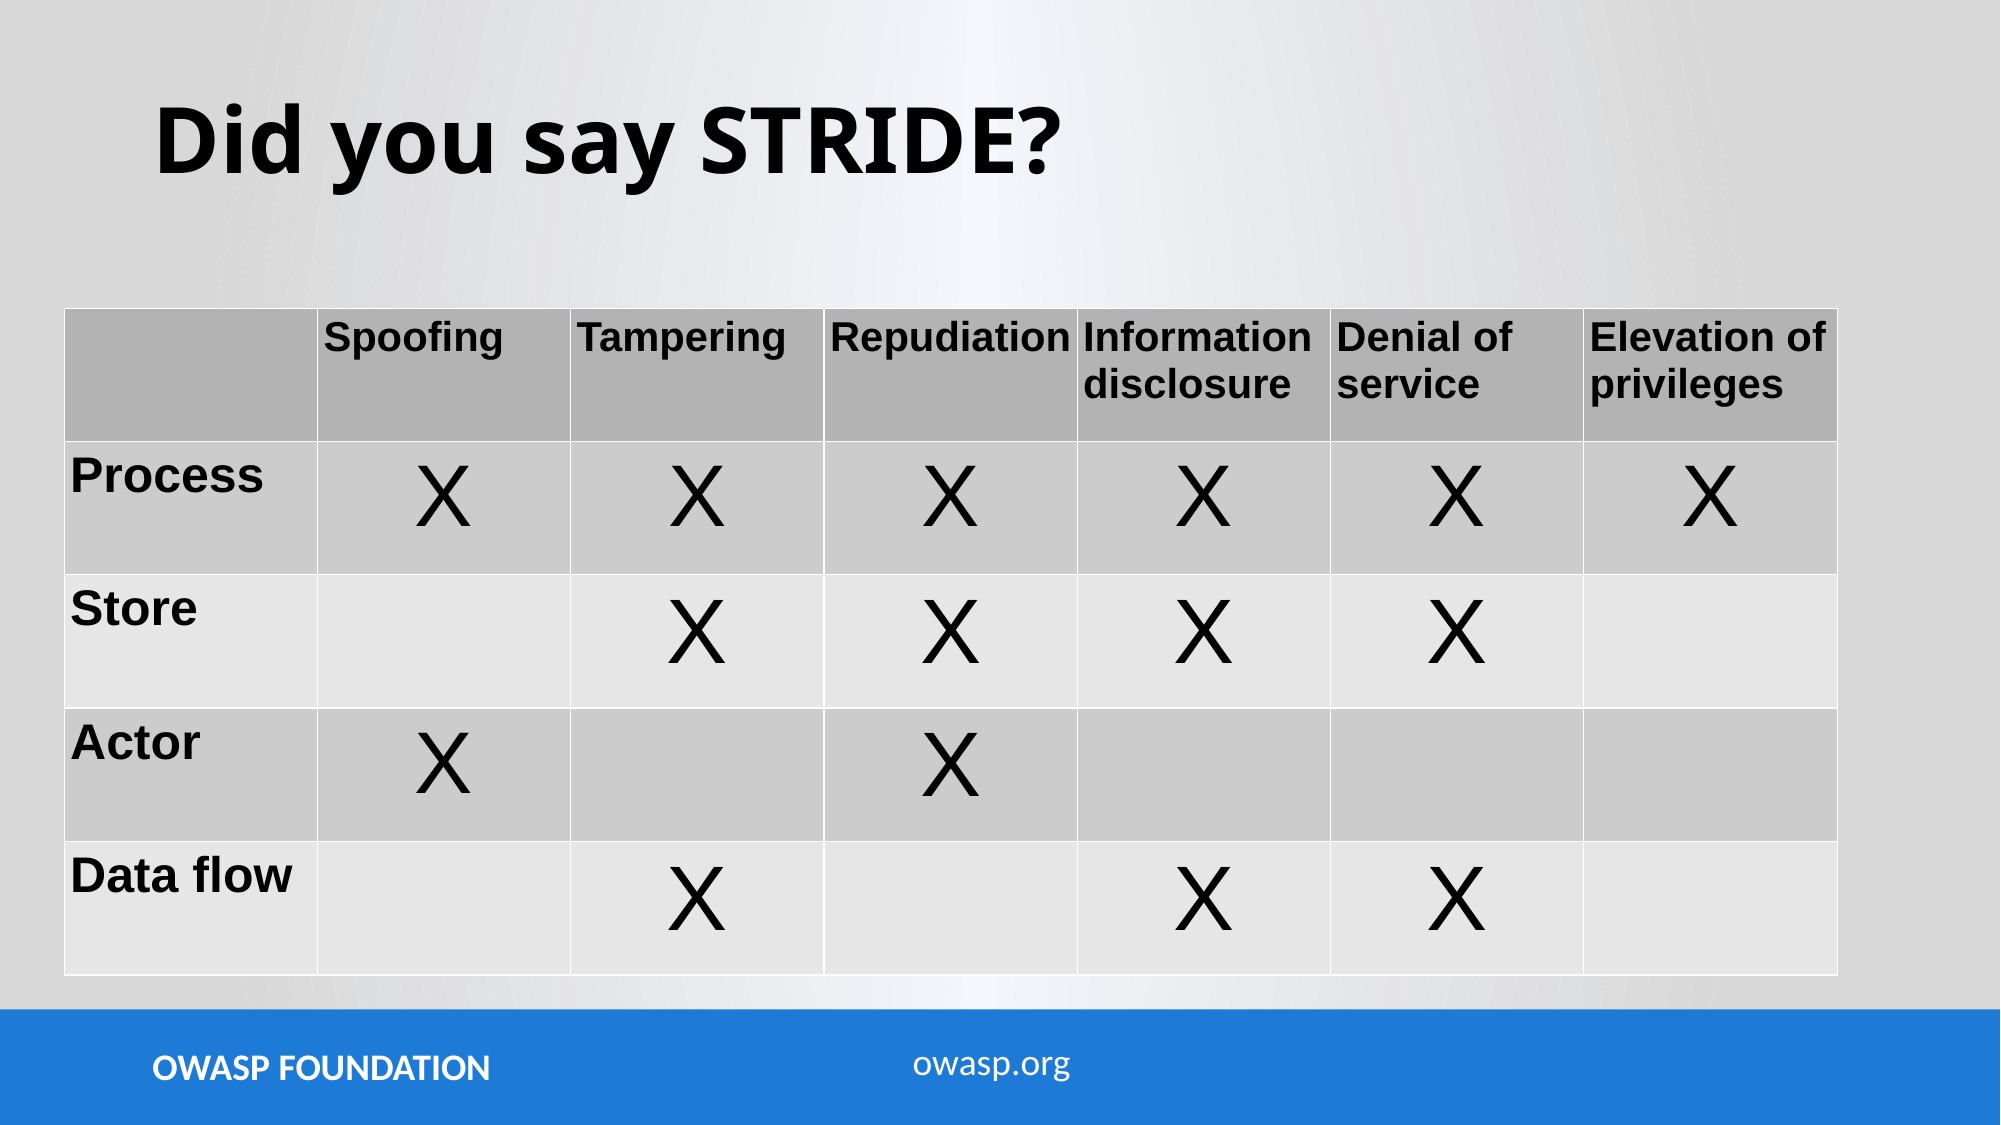

# Did you say STRIDE?
| | Spoofing | Tampering | Repudiation | Information disclosure | Denial of service | Elevation of privileges |
| --- | --- | --- | --- | --- | --- | --- |
| Process | X | X | X | X | X | X |
| Store | | X | X | X | X | |
| Actor | X | | X | | | |
| Data flow | | X | | X | X | |